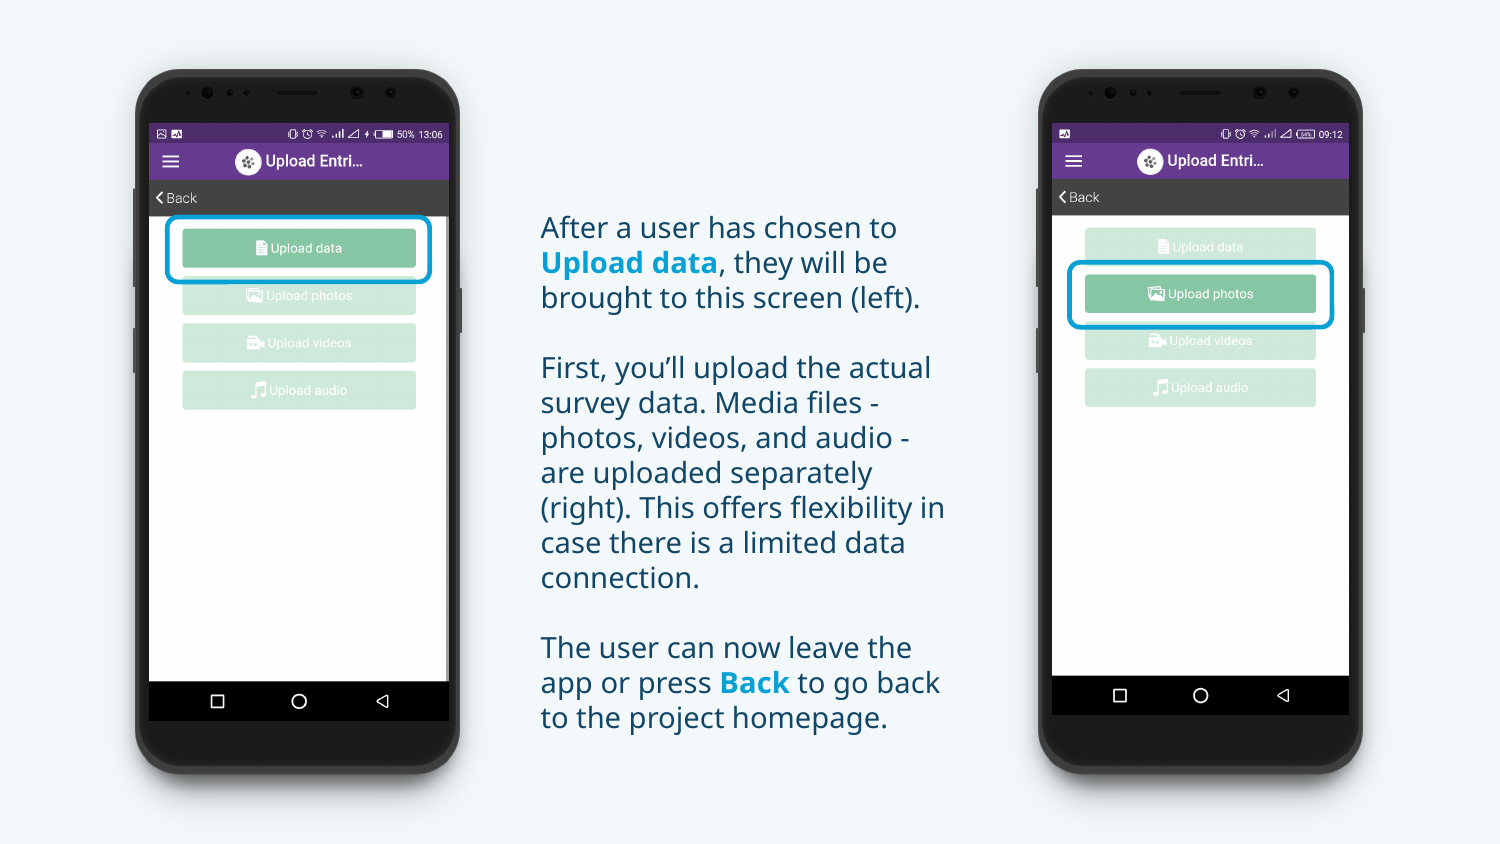

After a user has chosen to Upload data, they will be brought to this screen (left).
First, you’ll upload the actual survey data. Media files - photos, videos, and audio - are uploaded separately (right). This offers flexibility in case there is a limited data connection.
The user can now leave the app or press Back to go back to the project homepage.